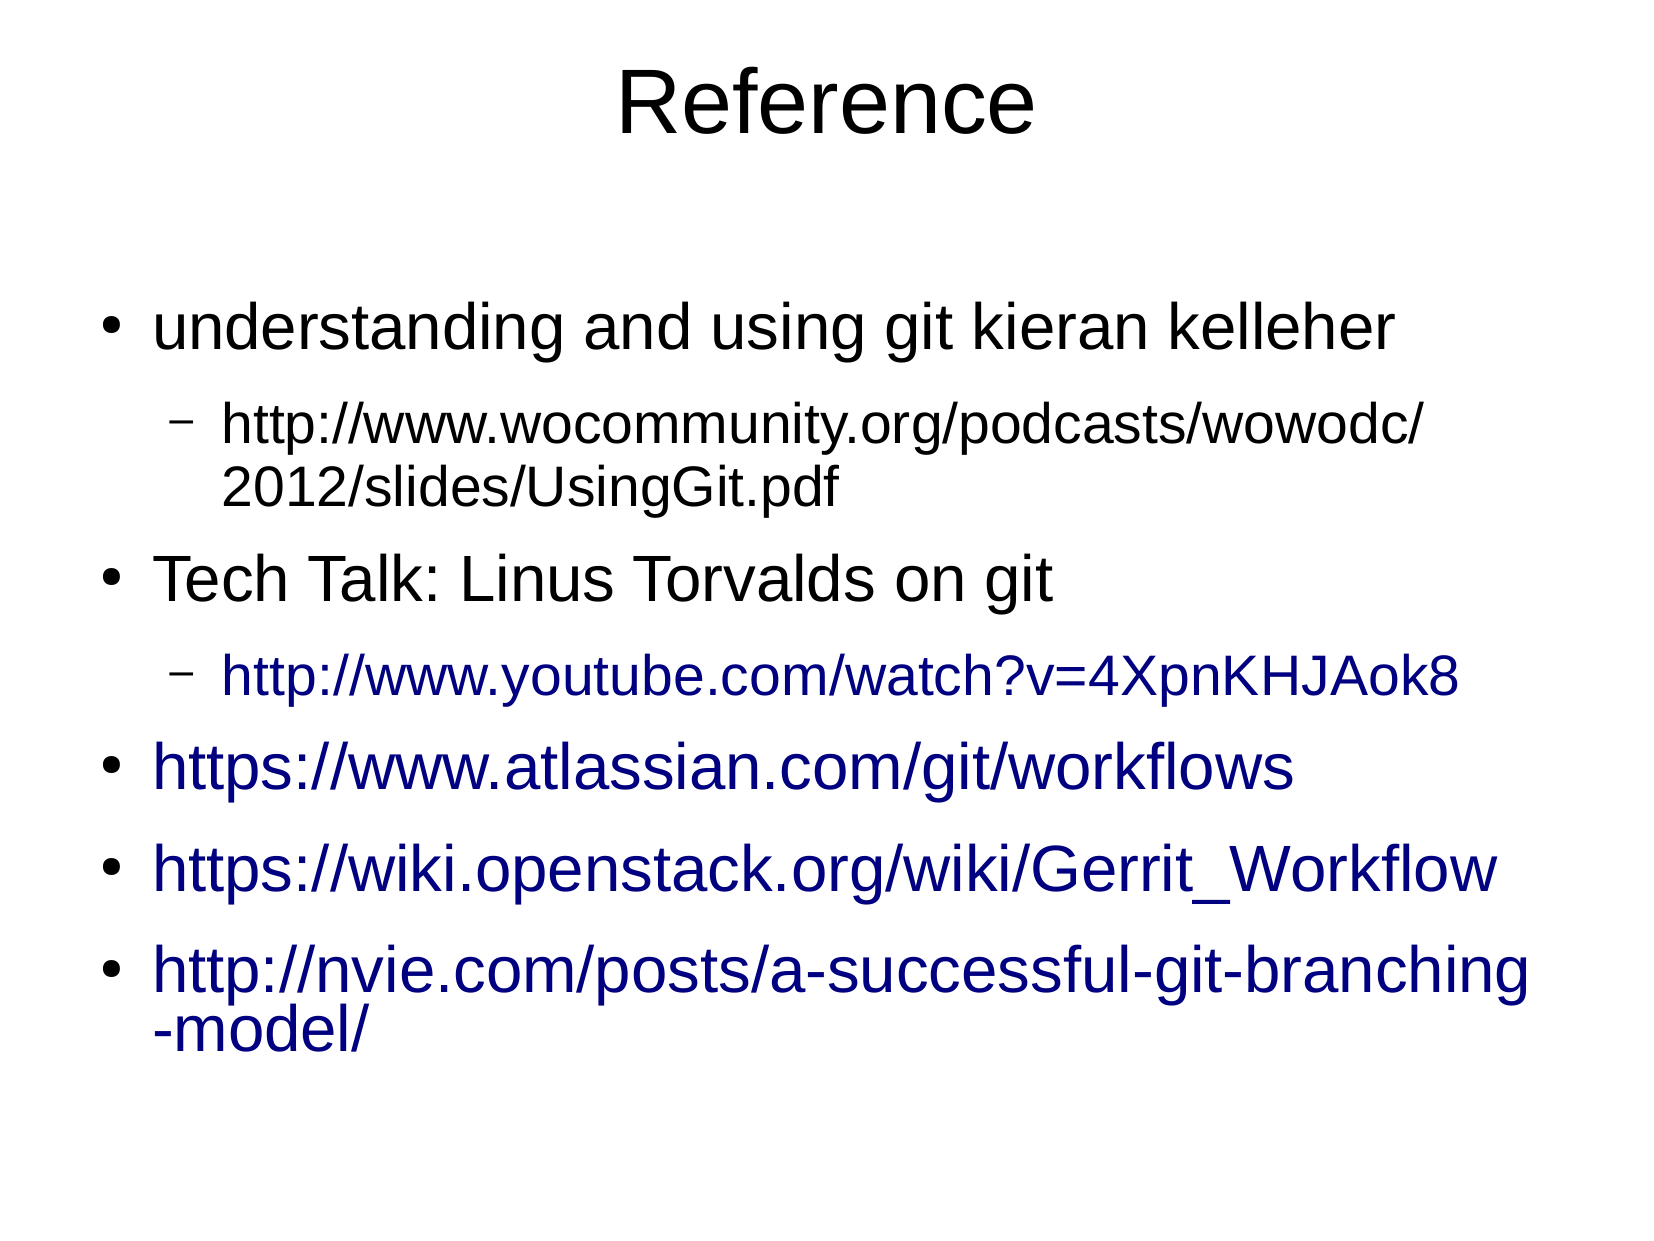

# Reference
understanding and using git kieran kelleher
http://www.wocommunity.org/podcasts/wowodc/2012/slides/UsingGit.pdf
Tech Talk: Linus Torvalds on git
http://www.youtube.com/watch?v=4XpnKHJAok8
https://www.atlassian.com/git/workflows
https://wiki.openstack.org/wiki/Gerrit_Workflow
http://nvie.com/posts/a-successful-git-branching-model/